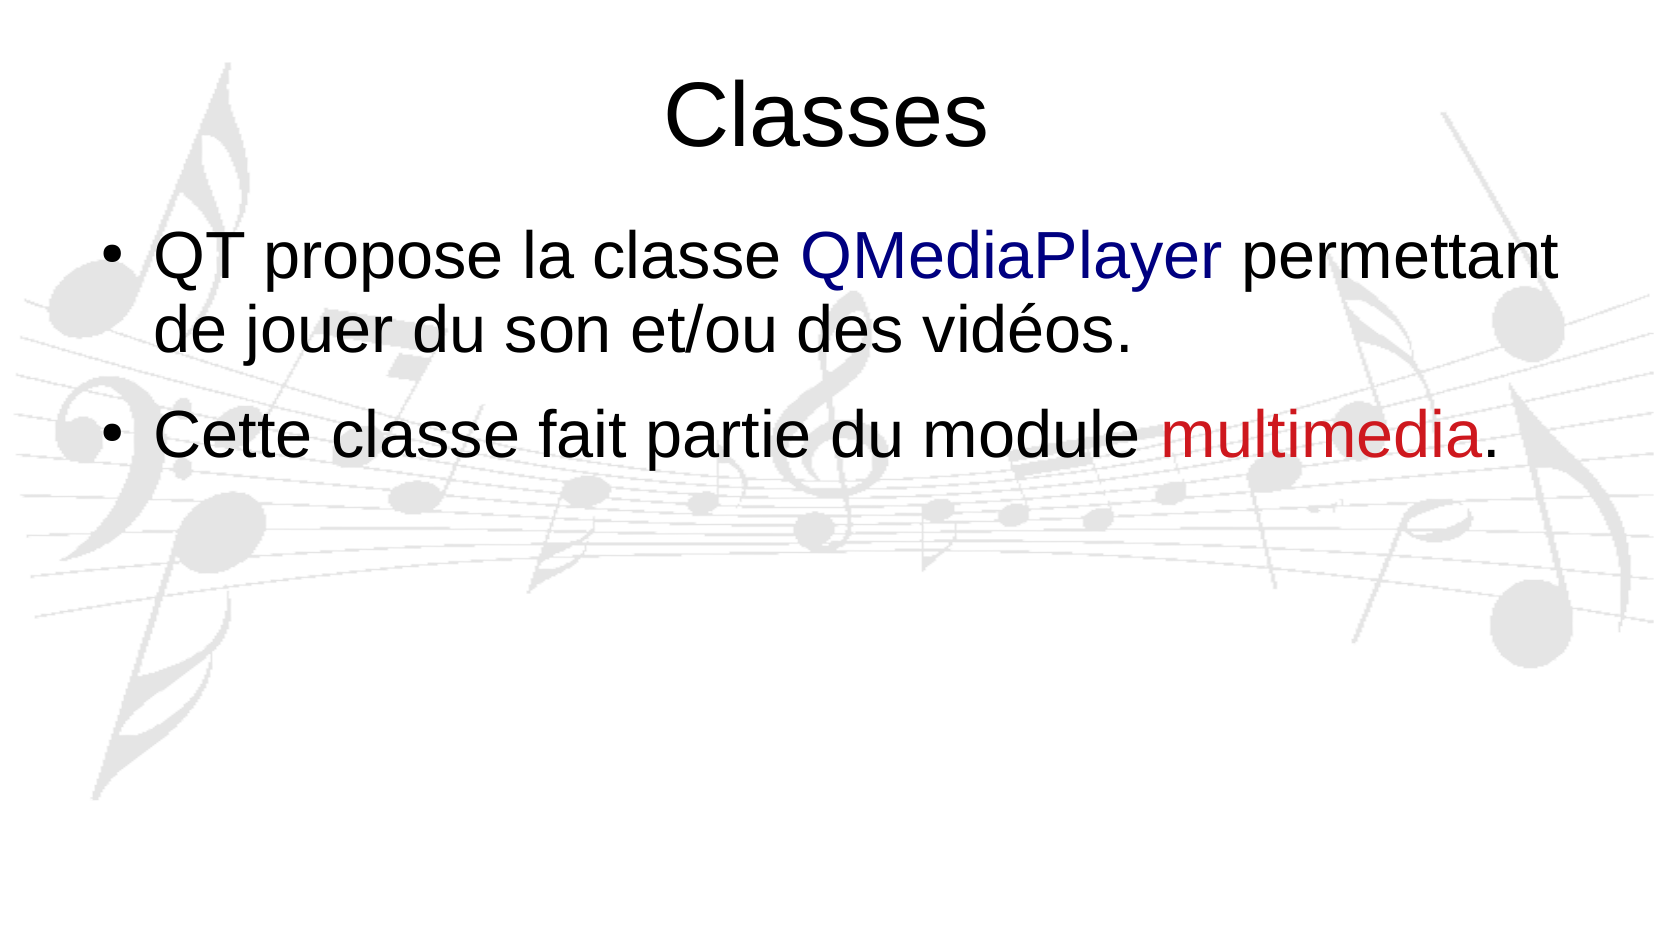

# Classes
QT propose la classe QMediaPlayer permettant de jouer du son et/ou des vidéos.
Cette classe fait partie du module multimedia.